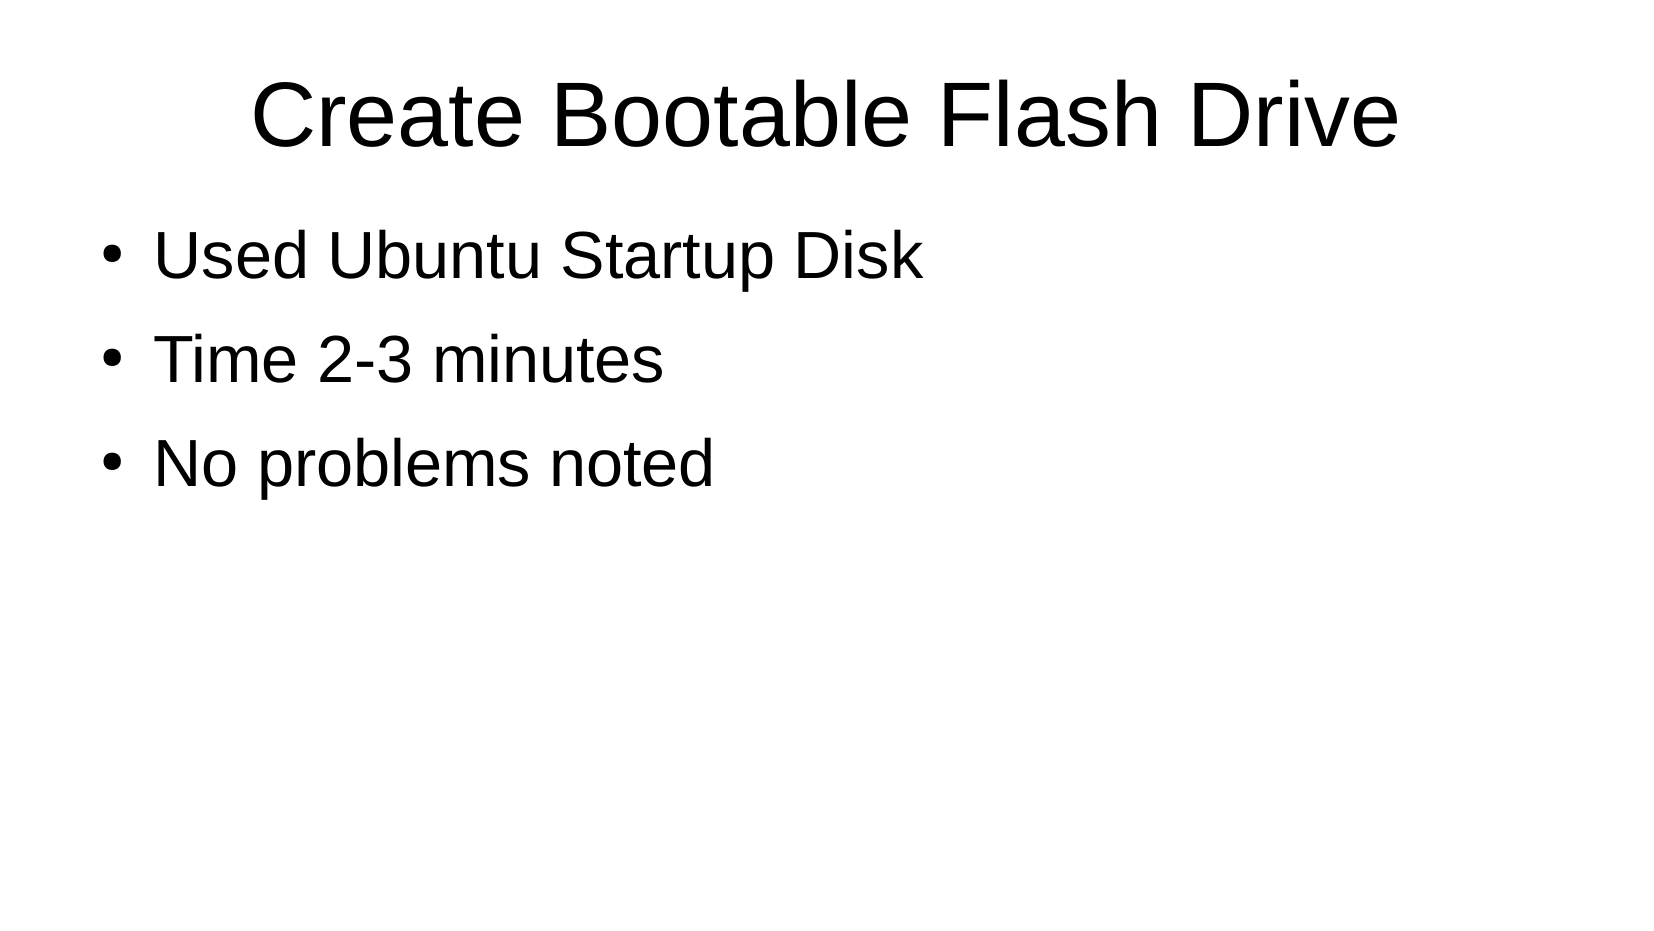

# Create Bootable Flash Drive
Used Ubuntu Startup Disk
Time 2-3 minutes
No problems noted